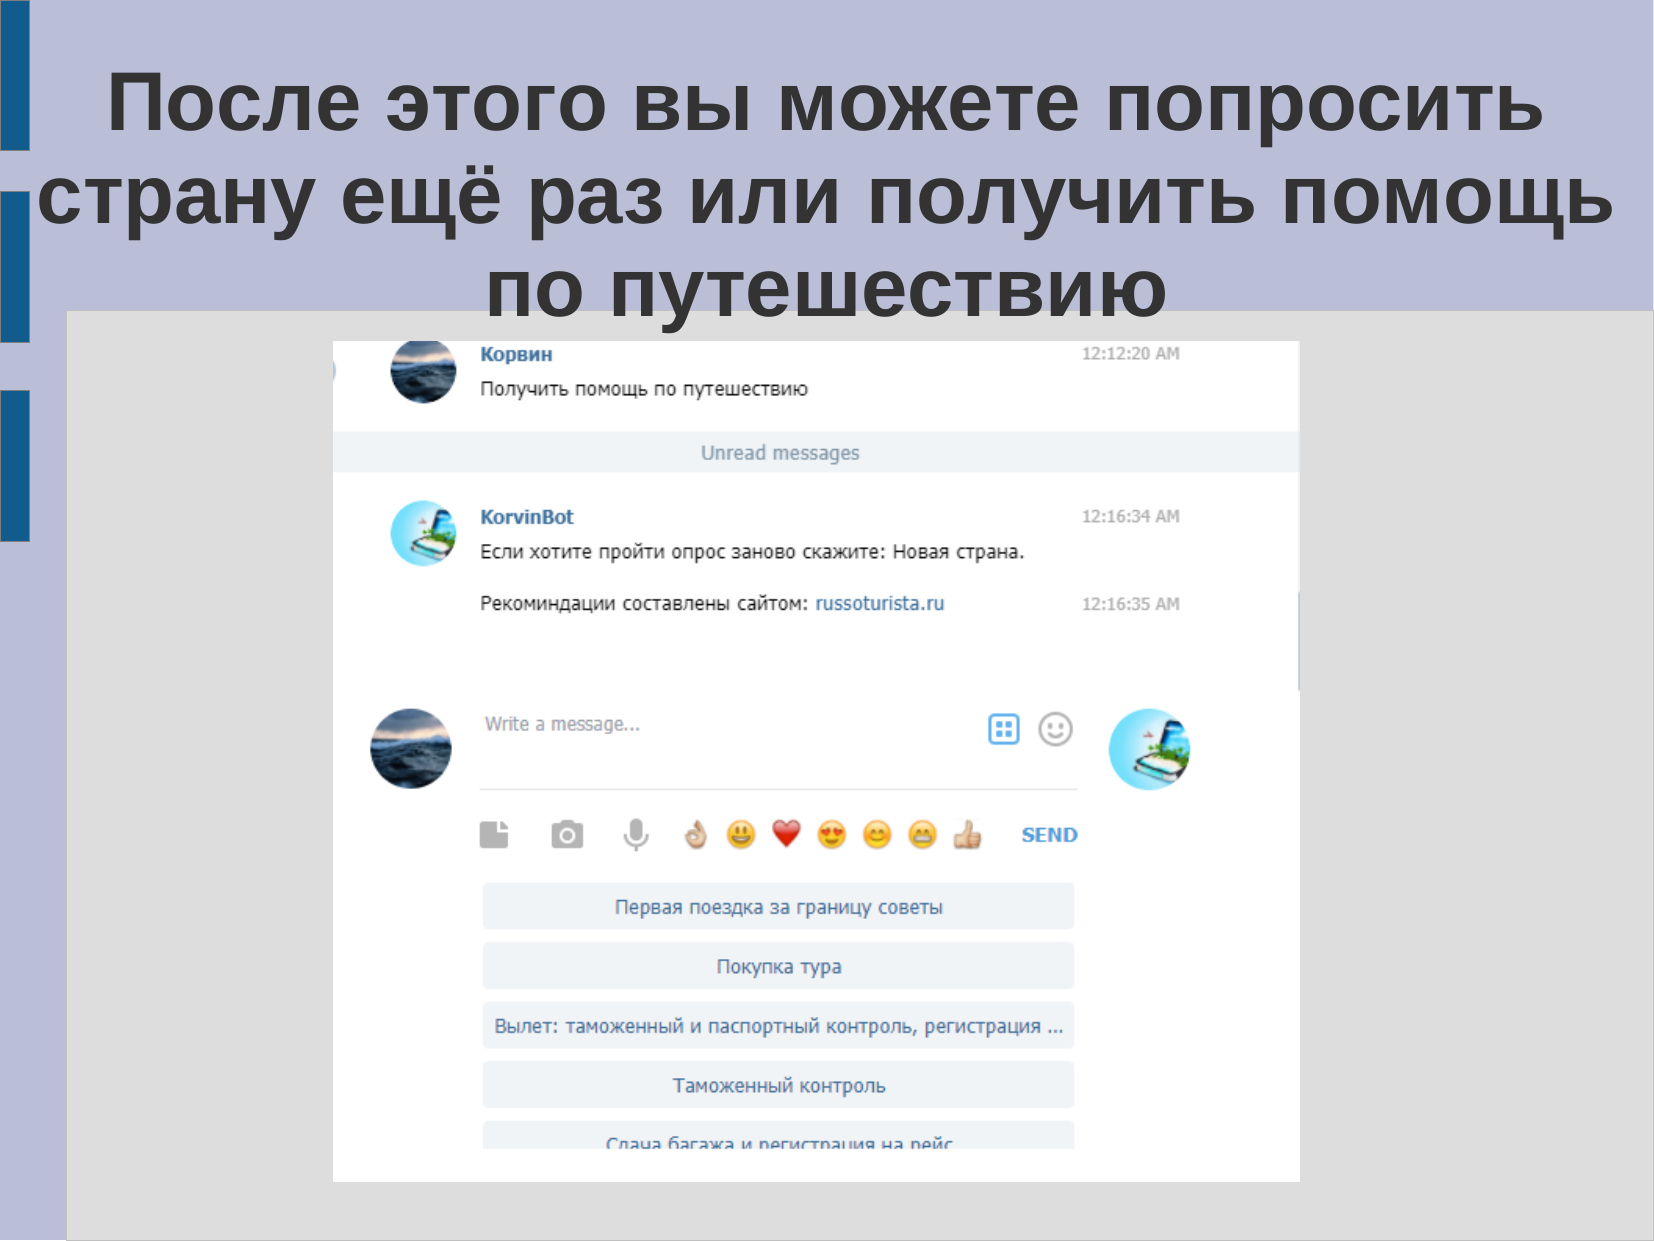

# После этого вы можете попросить страну ещё раз или получить помощь по путешествию